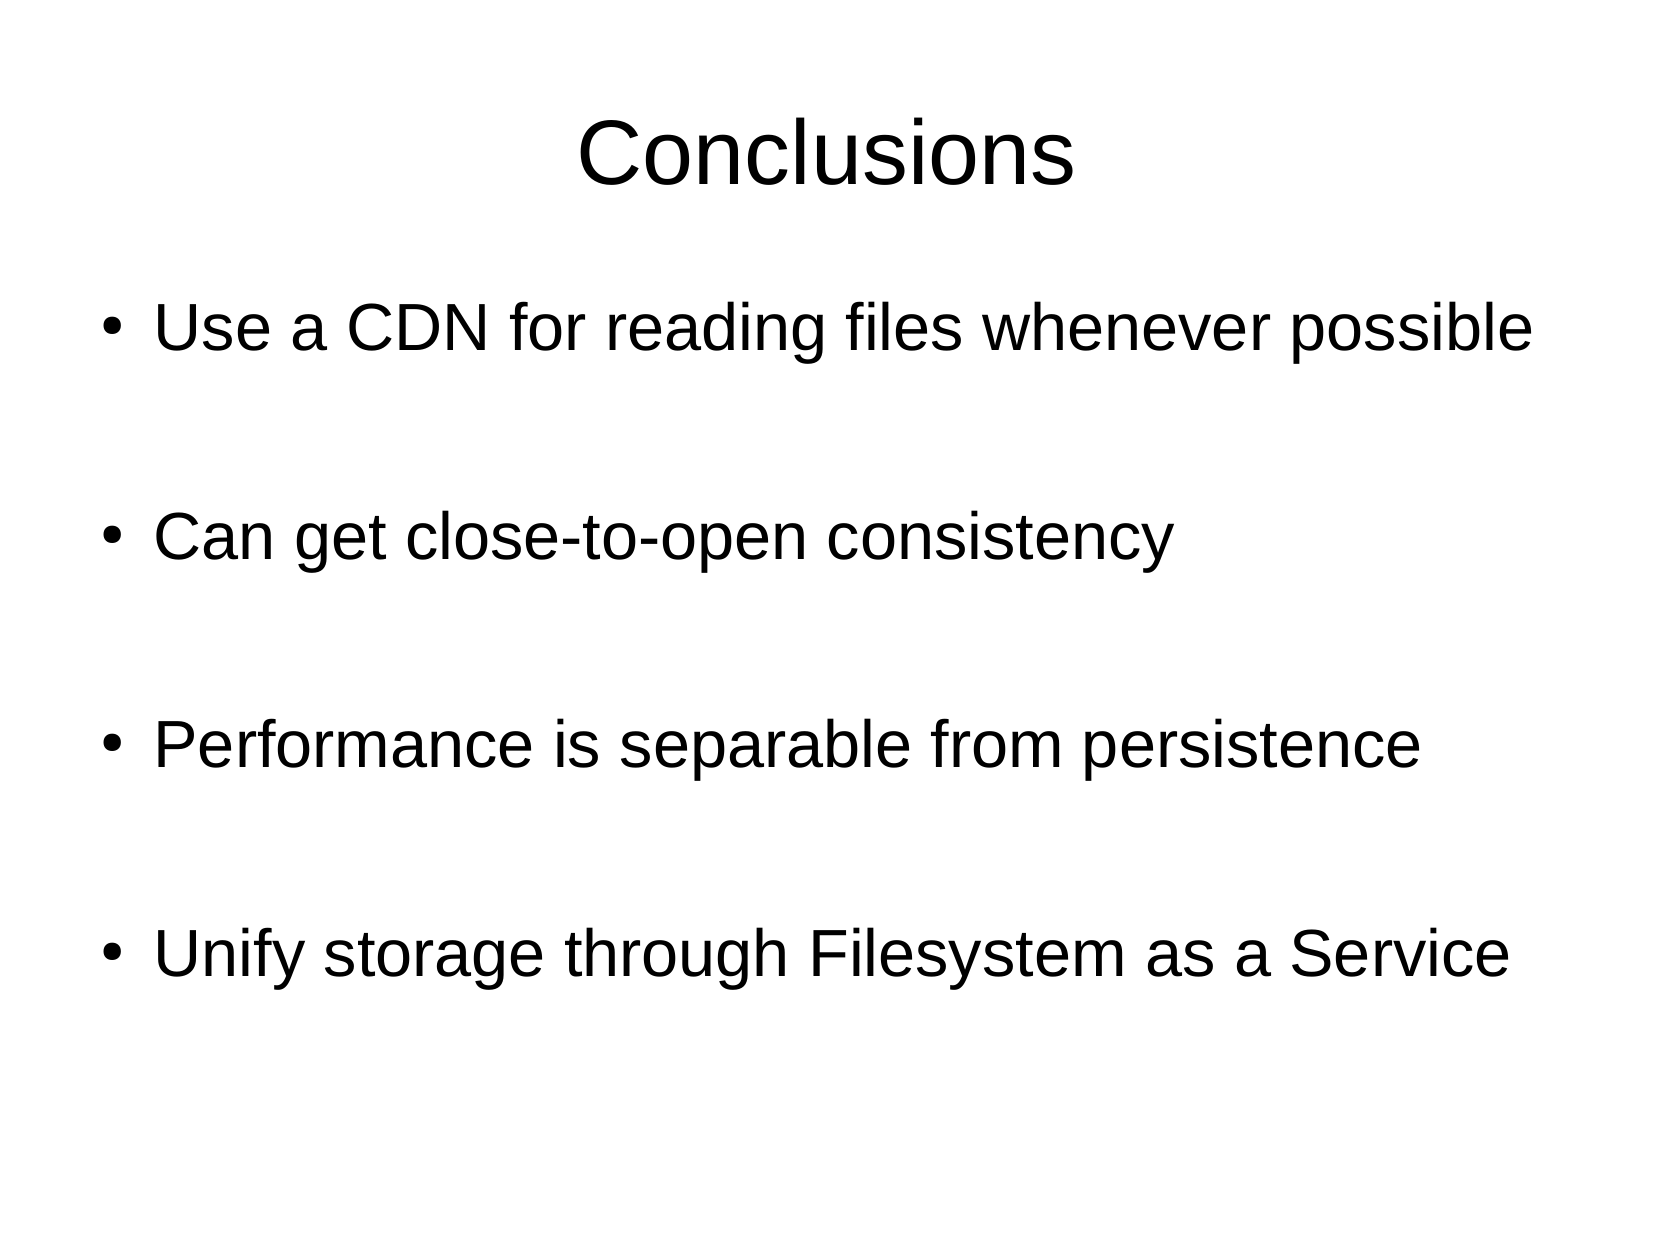

# Conclusions
Use a CDN for reading files whenever possible
Can get close-to-open consistency
Performance is separable from persistence
Unify storage through Filesystem as a Service